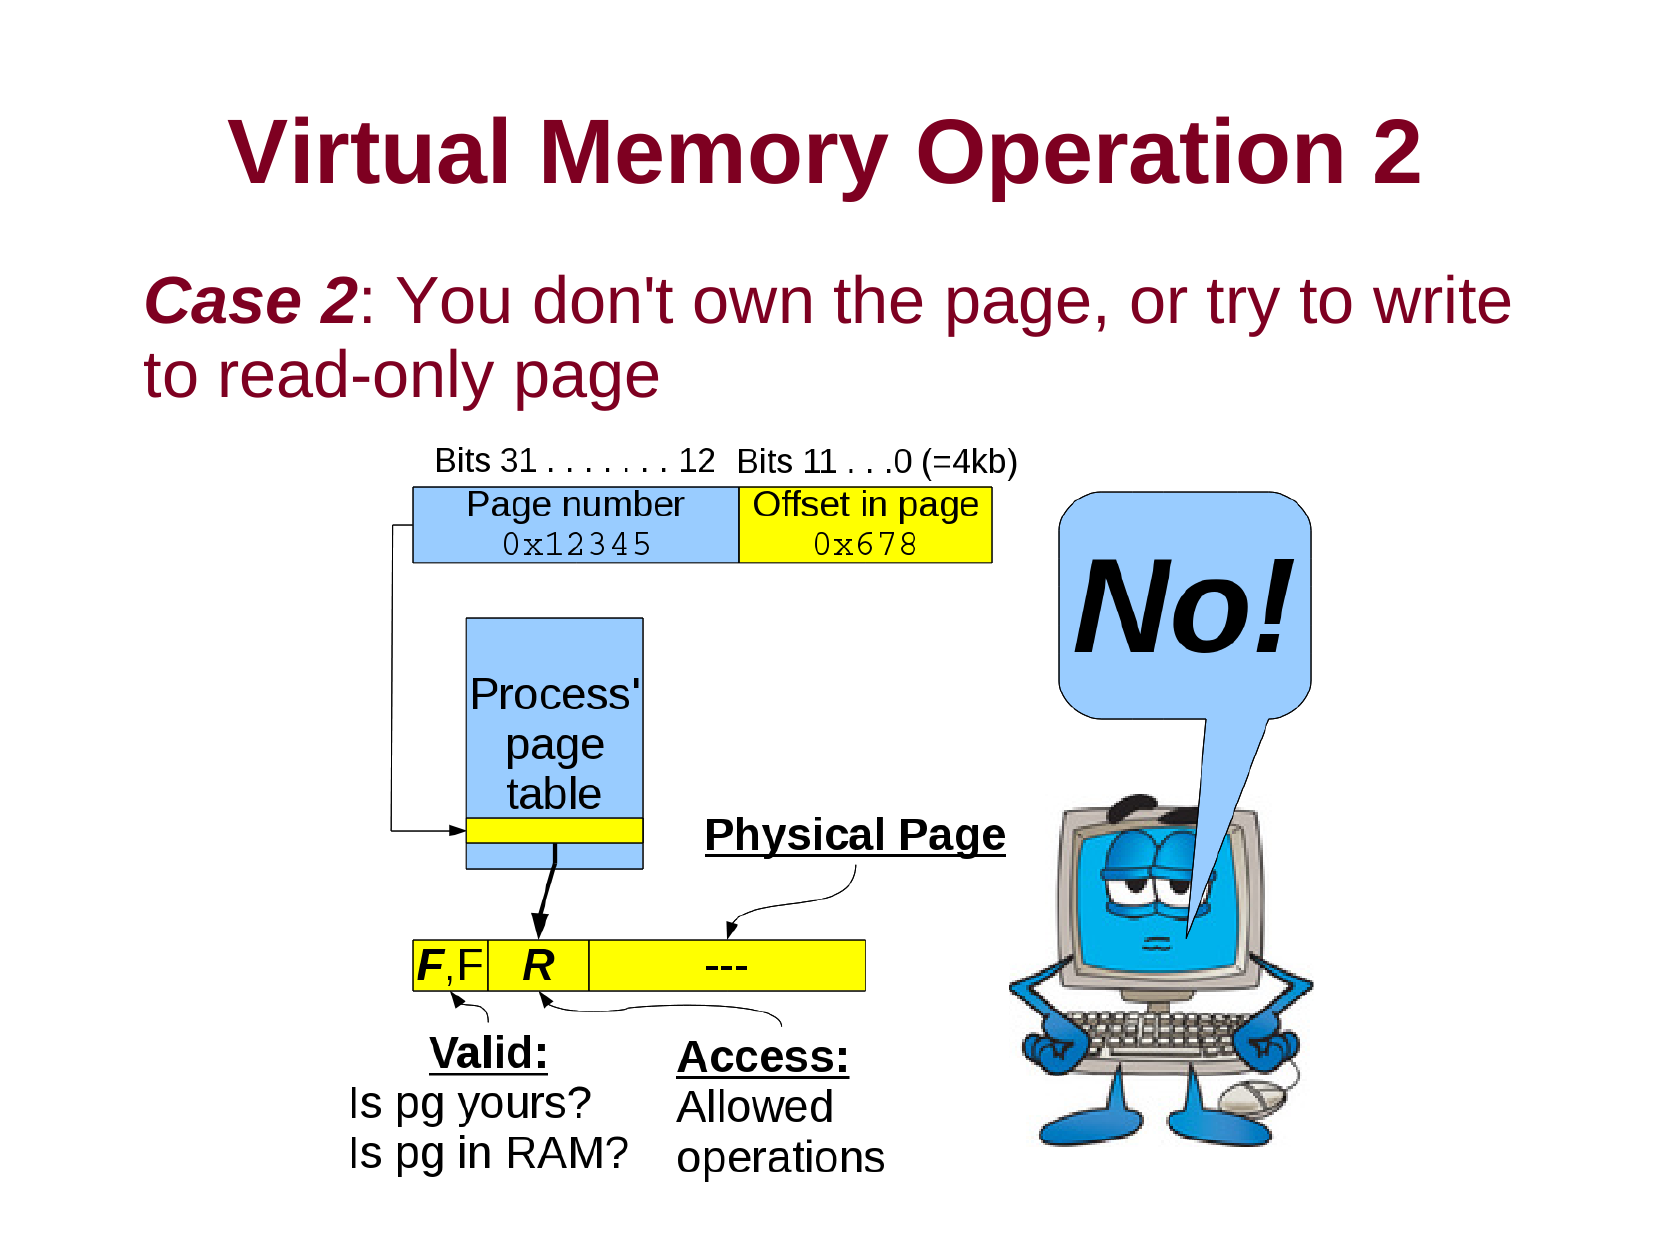

# Virtual Memory Operation 2
Case 2: You don't own the page, or try to write to read-only page